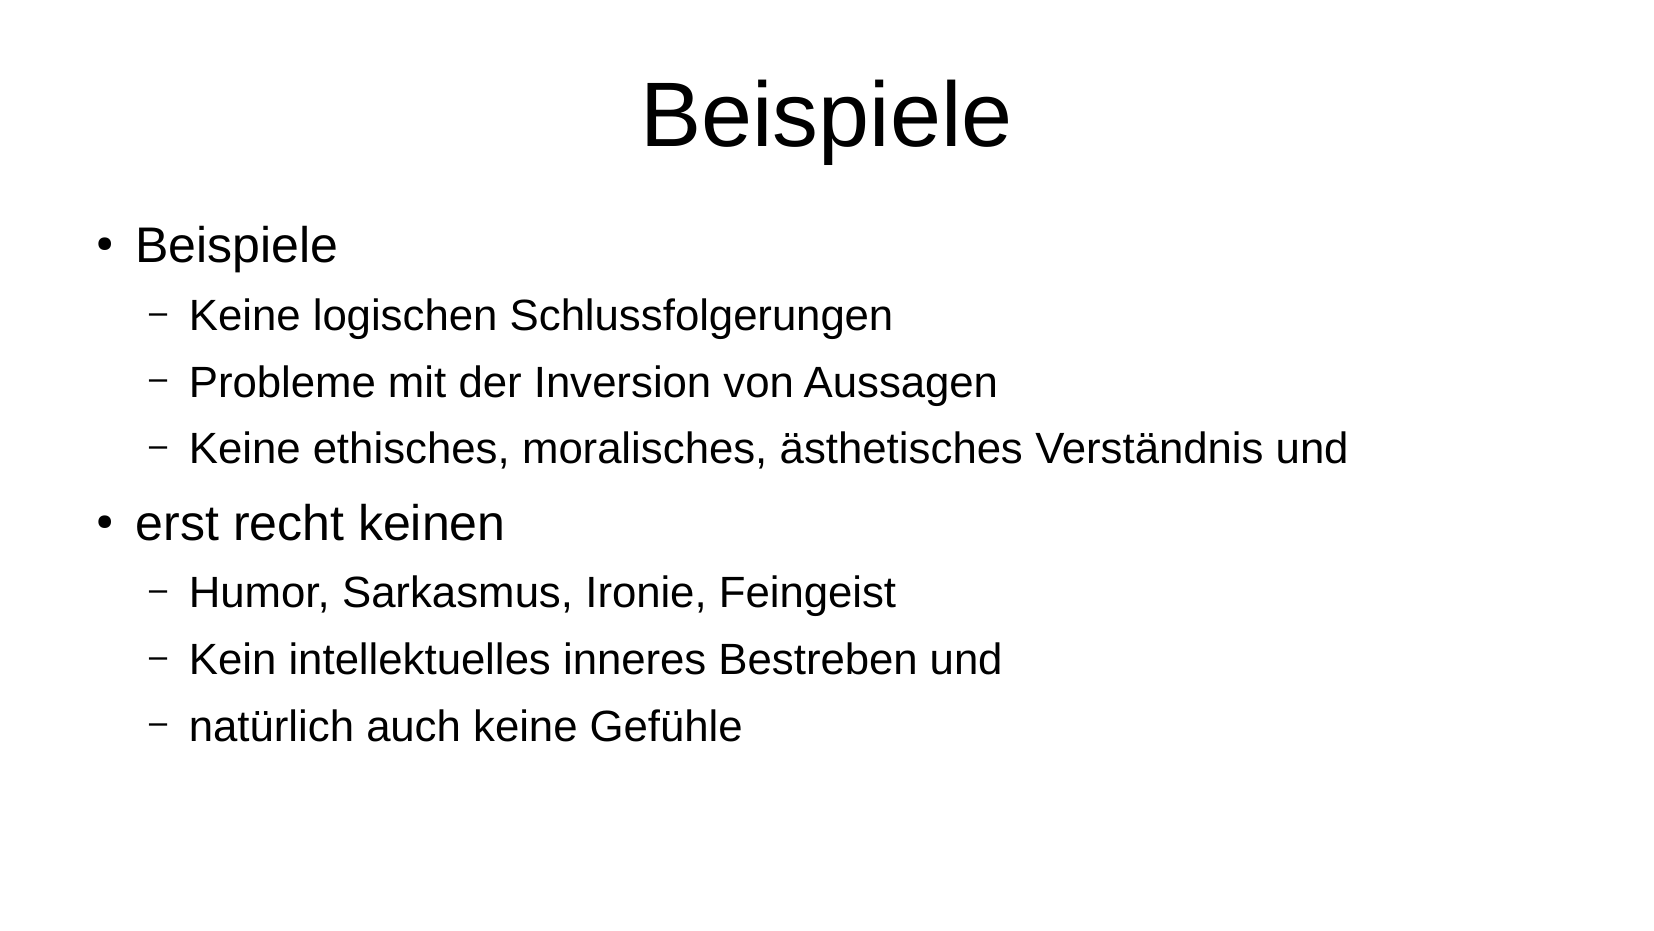

# Beispiele
Beispiele
Keine logischen Schlussfolgerungen
Probleme mit der Inversion von Aussagen
Keine ethisches, moralisches, ästhetisches Verständnis und
erst recht keinen
Humor, Sarkasmus, Ironie, Feingeist
Kein intellektuelles inneres Bestreben und
natürlich auch keine Gefühle